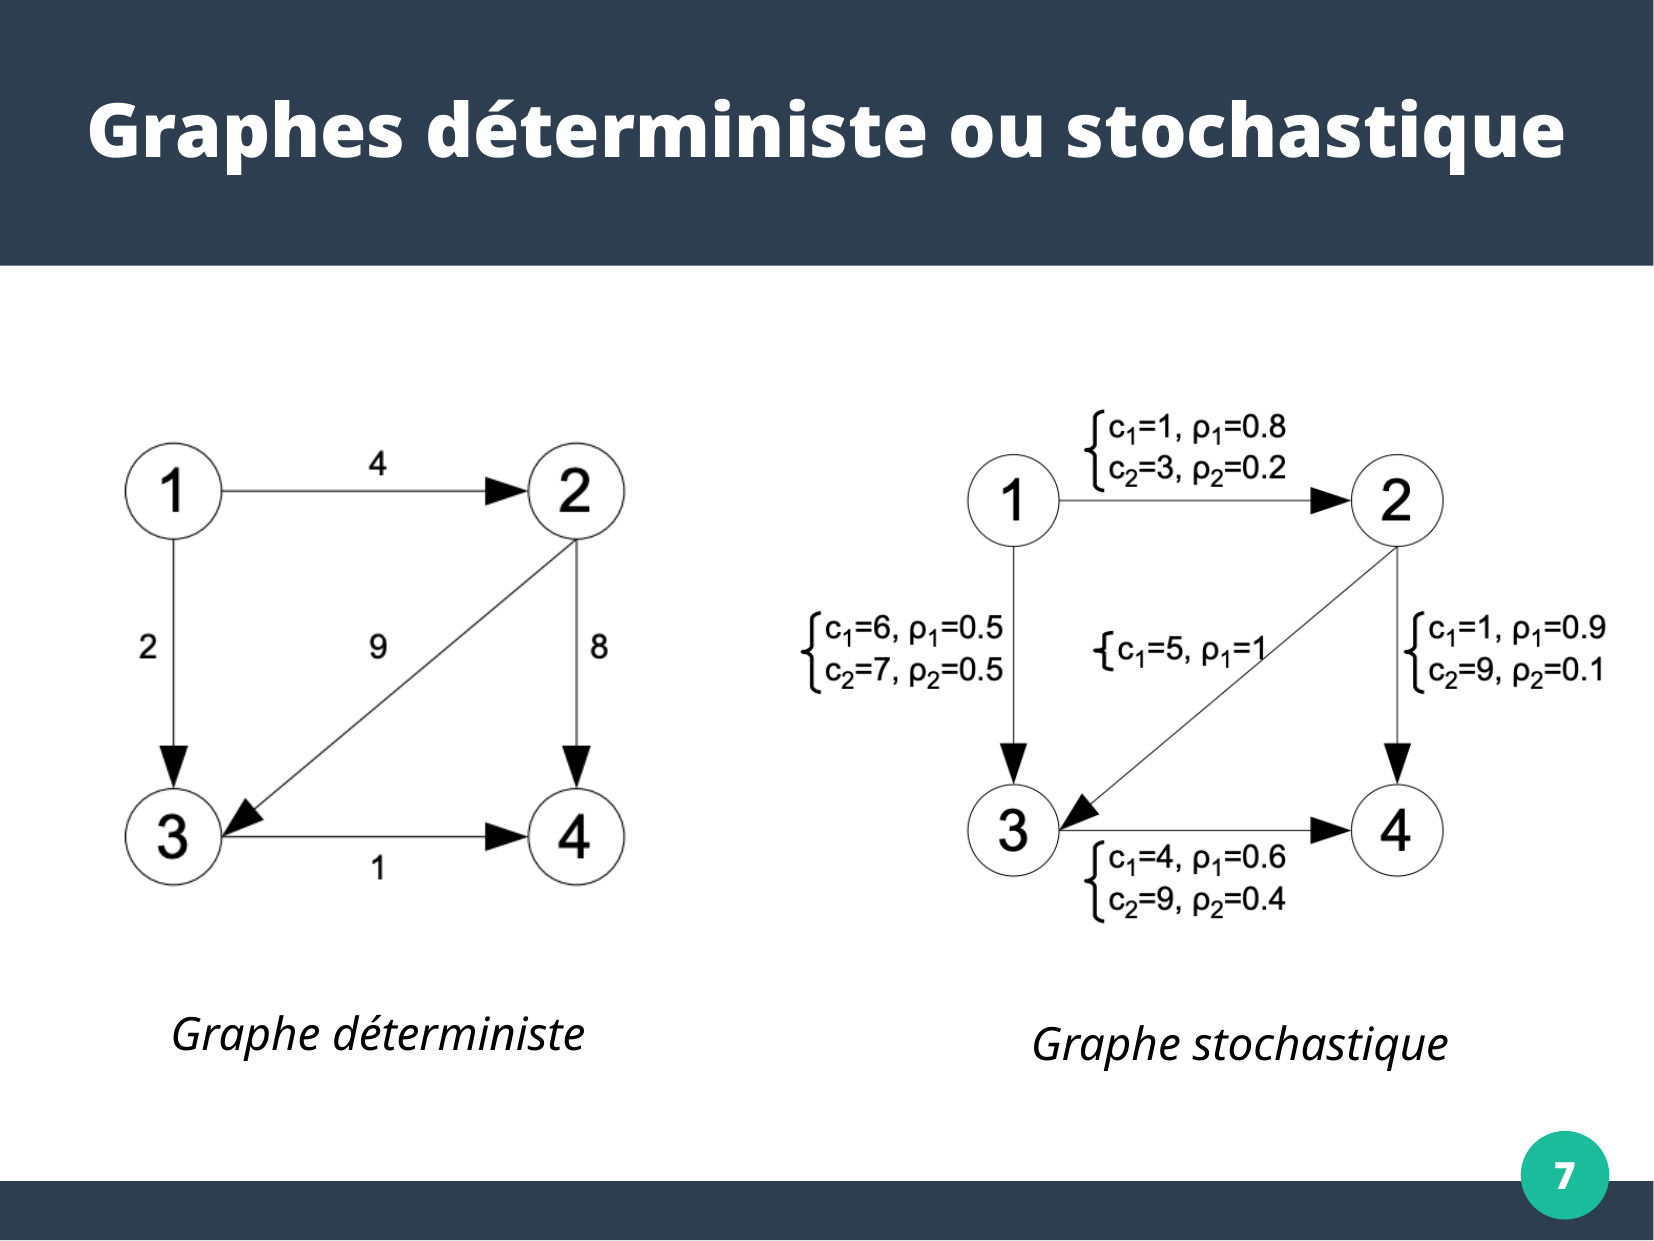

# Graphes déterministe ou stochastique
Graphe déterministe
Graphe stochastique
7